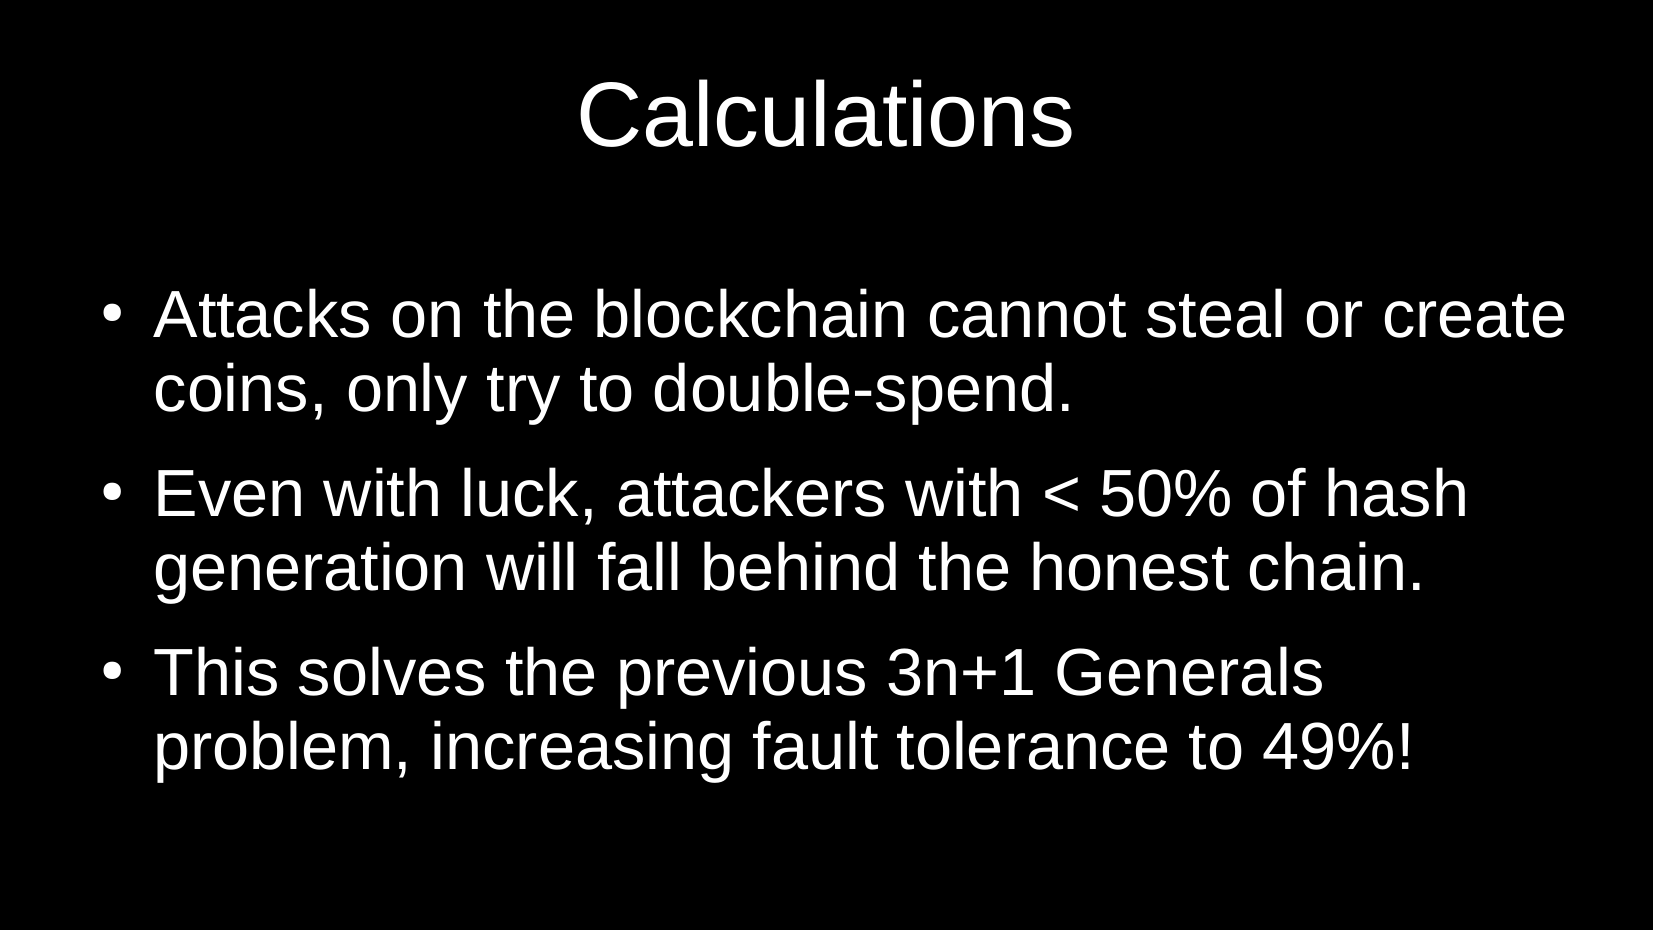

# Calculations
Attacks on the blockchain cannot steal or create coins, only try to double-spend.
Even with luck, attackers with < 50% of hash generation will fall behind the honest chain.
This solves the previous 3n+1 Generals problem, increasing fault tolerance to 49%!